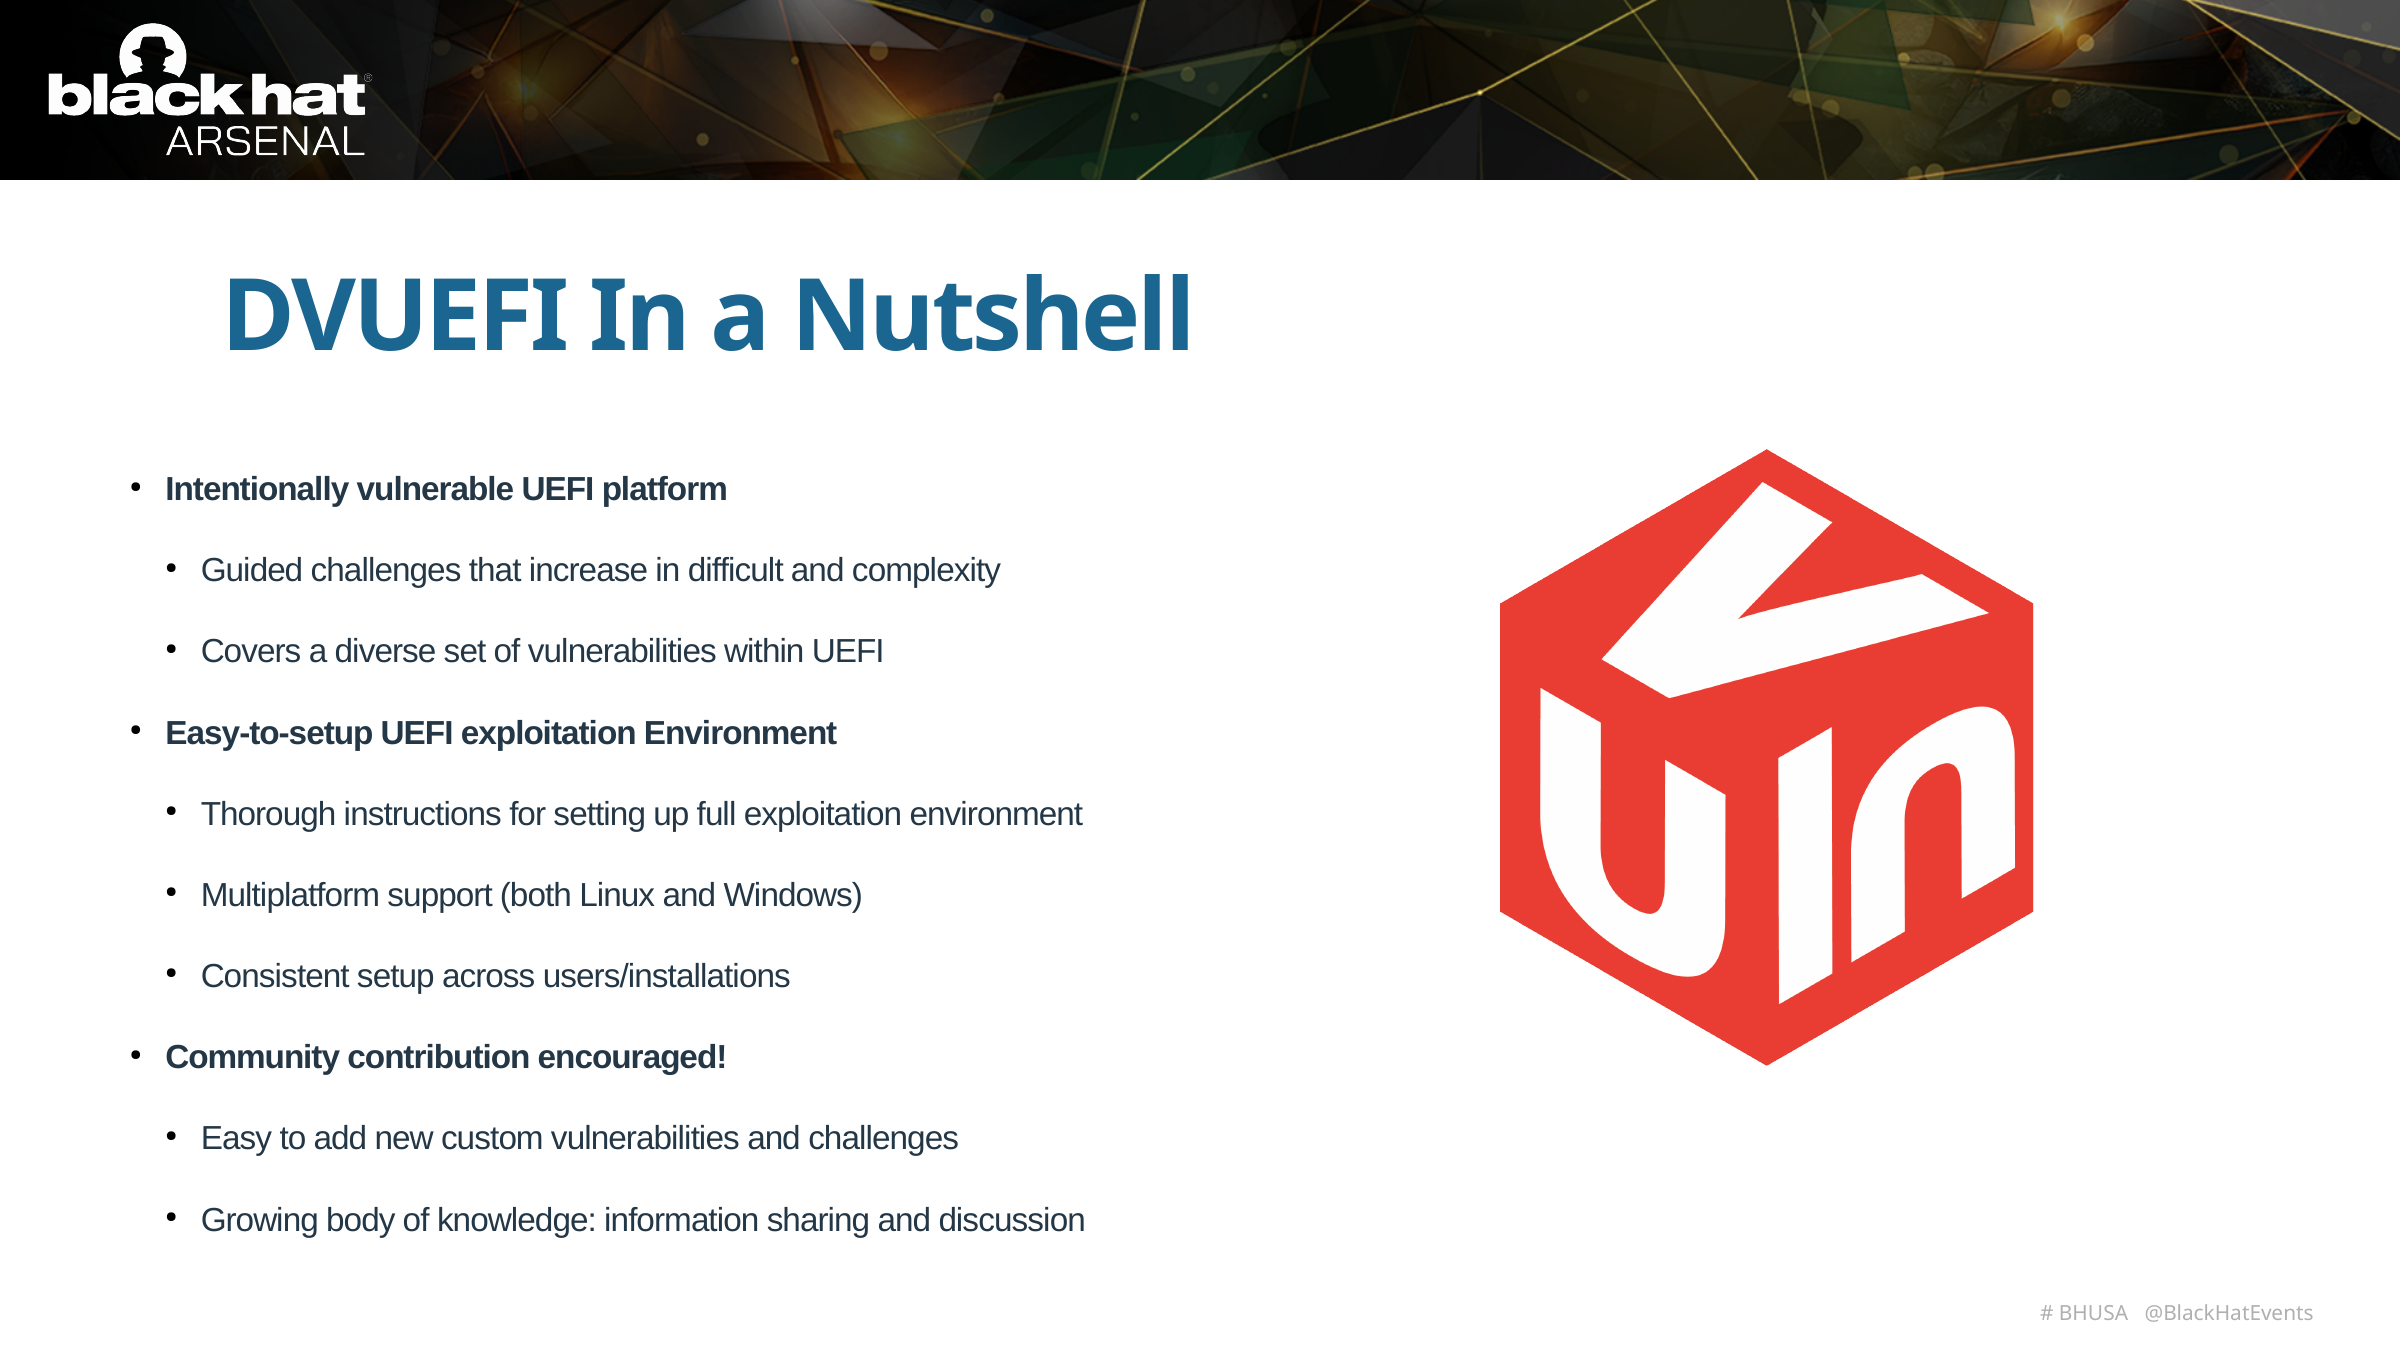

DVUEFI In a Nutshell
Intentionally vulnerable UEFI platform
Guided challenges that increase in difficult and complexity
Covers a diverse set of vulnerabilities within UEFI
Easy-to-setup UEFI exploitation Environment
Thorough instructions for setting up full exploitation environment
Multiplatform support (both Linux and Windows)
Consistent setup across users/installations
Community contribution encouraged!
Easy to add new custom vulnerabilities and challenges
Growing body of knowledge: information sharing and discussion